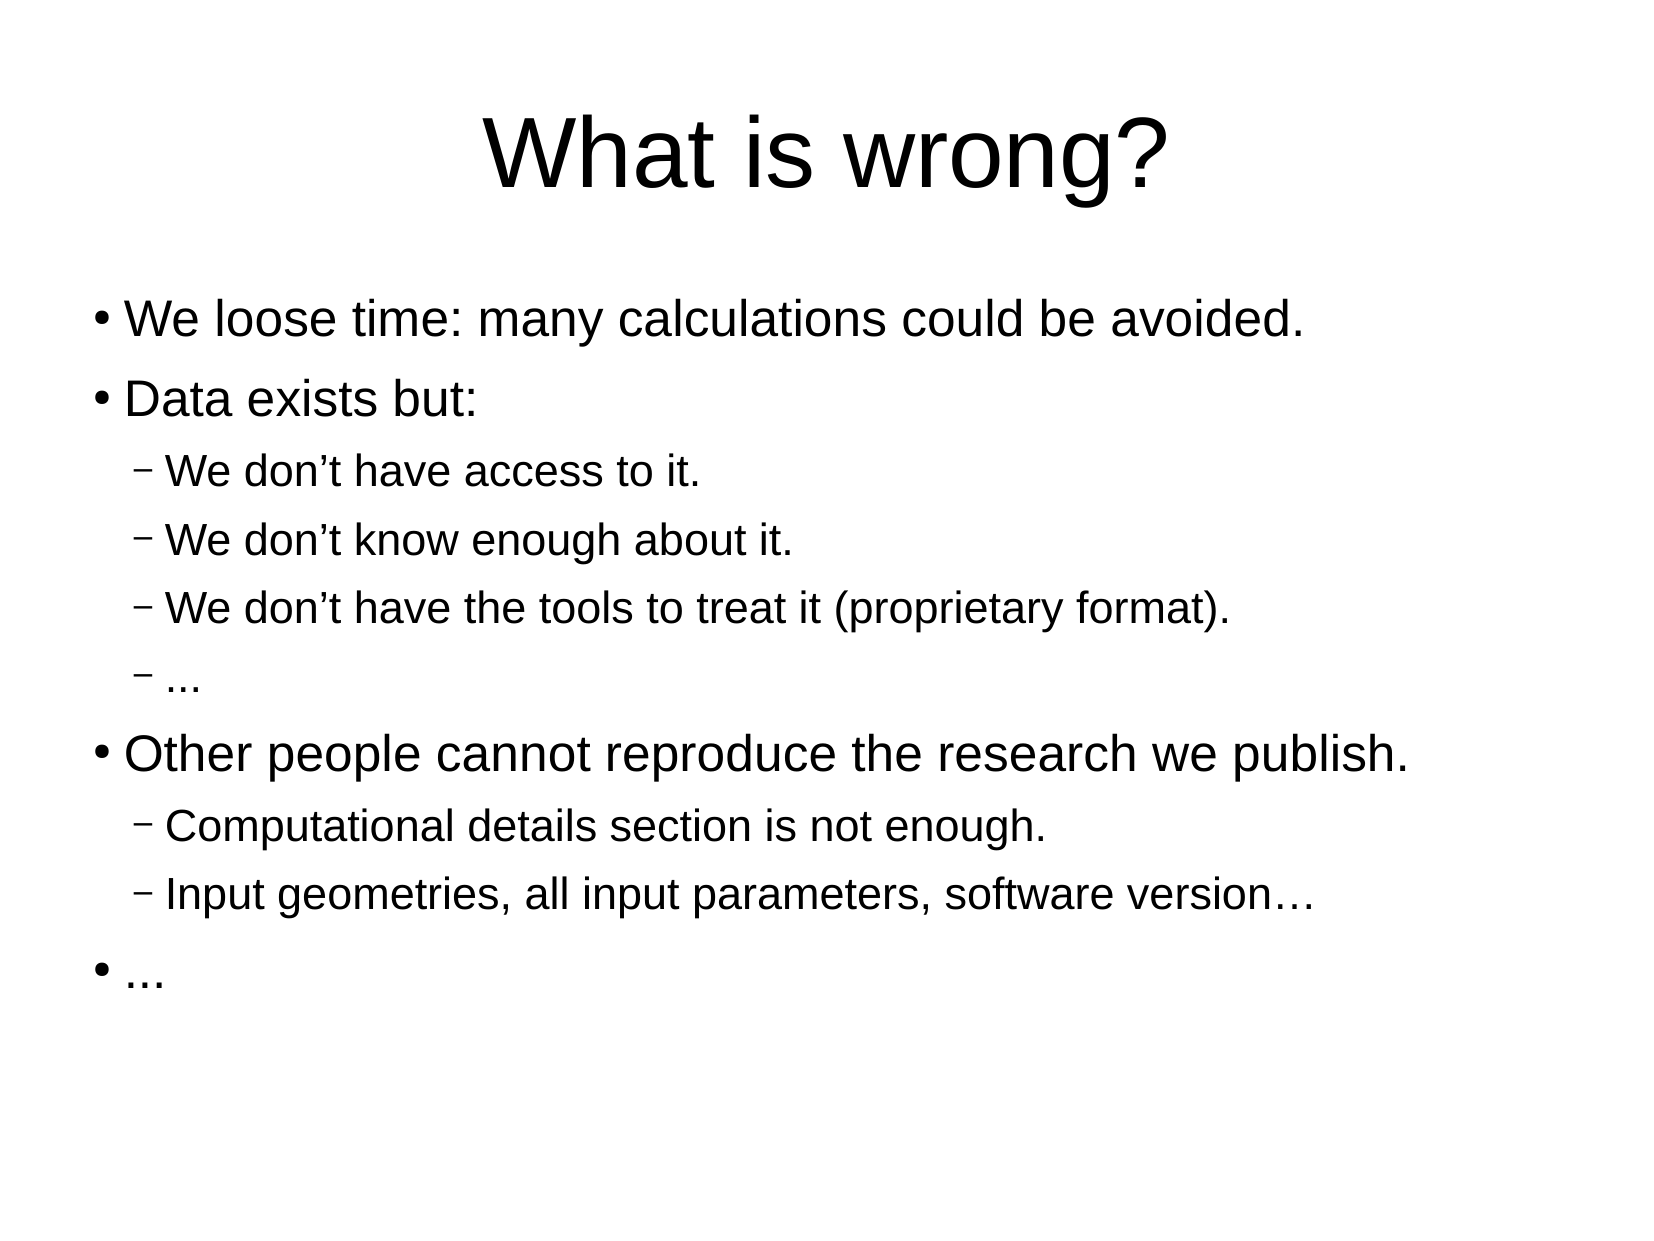

# What is wrong?
We loose time: many calculations could be avoided.
Data exists but:
We don’t have access to it.
We don’t know enough about it.
We don’t have the tools to treat it (proprietary format).
...
Other people cannot reproduce the research we publish.
Computational details section is not enough.
Input geometries, all input parameters, software version…
...